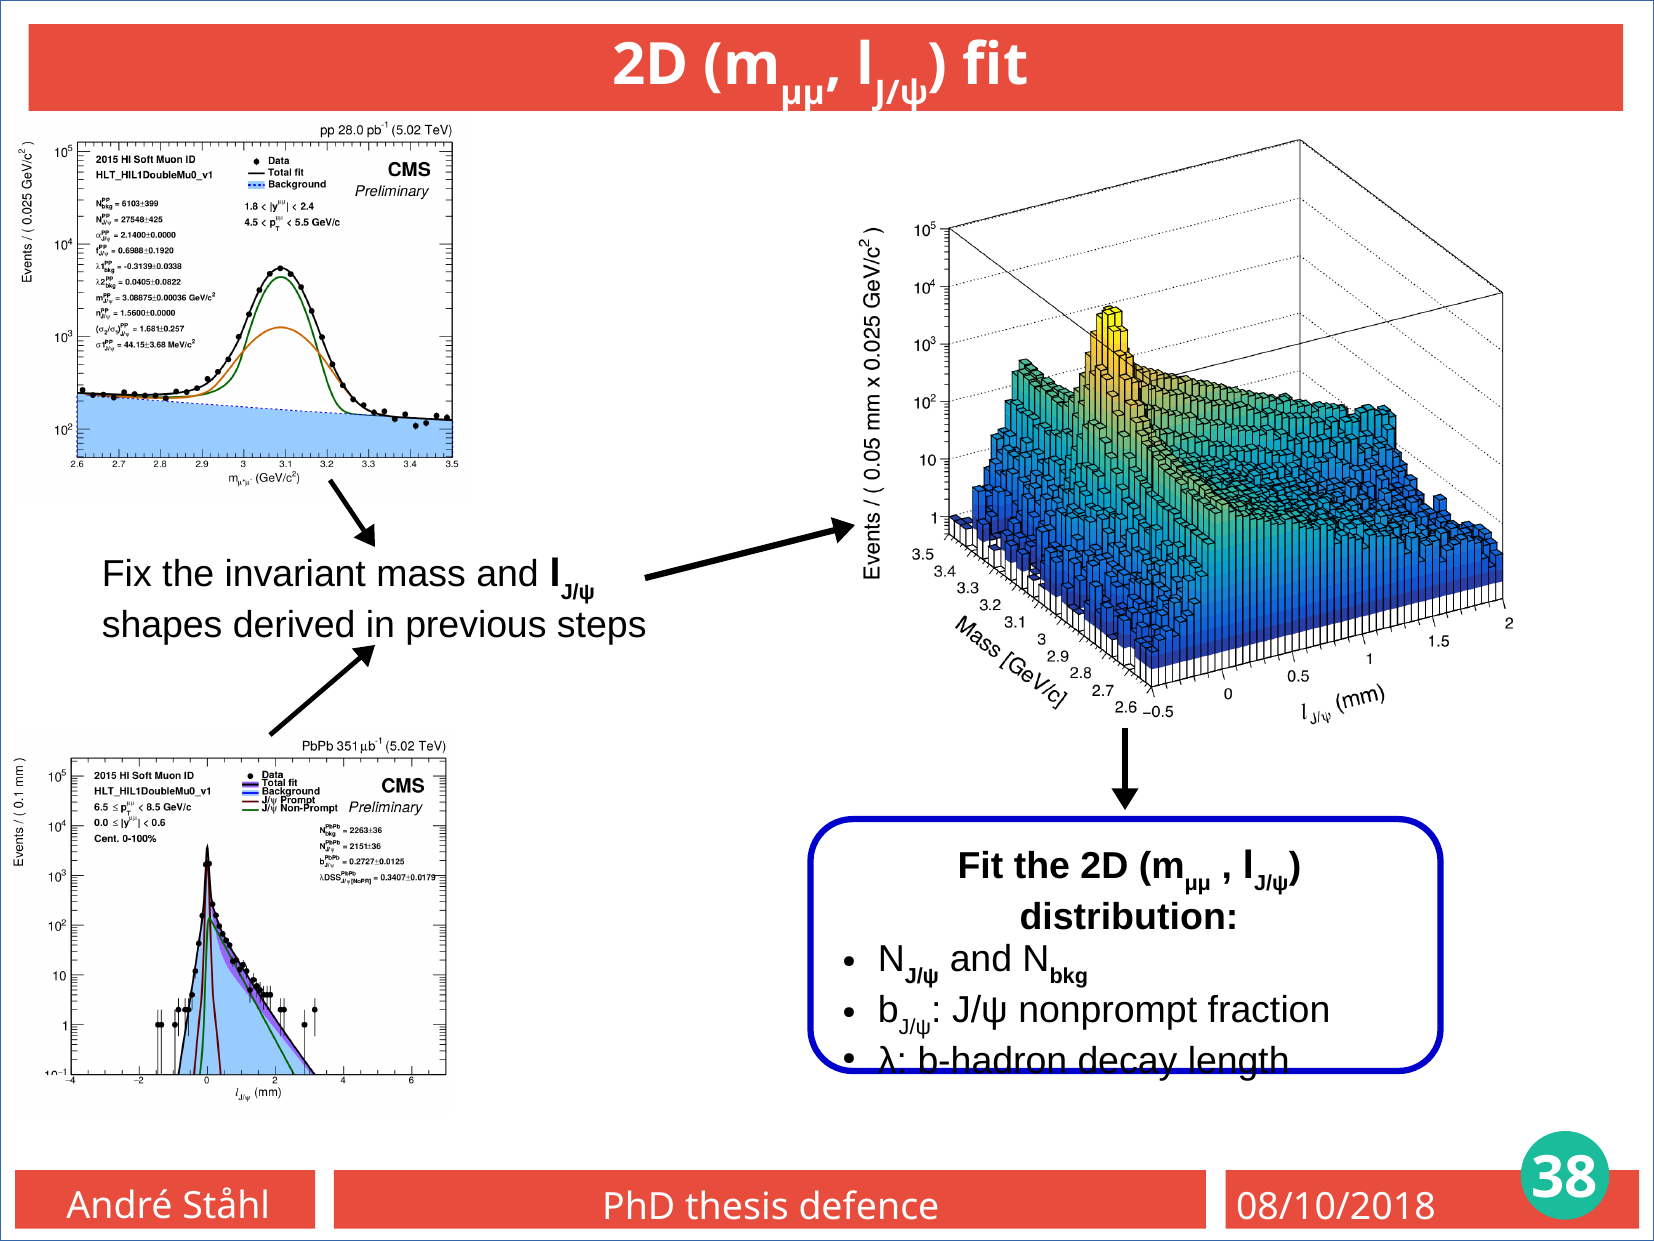

# 2D (mμμ, lJ/ψ) fit
Fix the invariant mass and lJ/ψ shapes derived in previous steps
Fit the 2D (mμμ , lJ/ψ) distribution:
NJ/ψ and Nbkg
bJ/ψ: J/ψ nonprompt fraction
λ: b-hadron decay length
38
08/10/2018